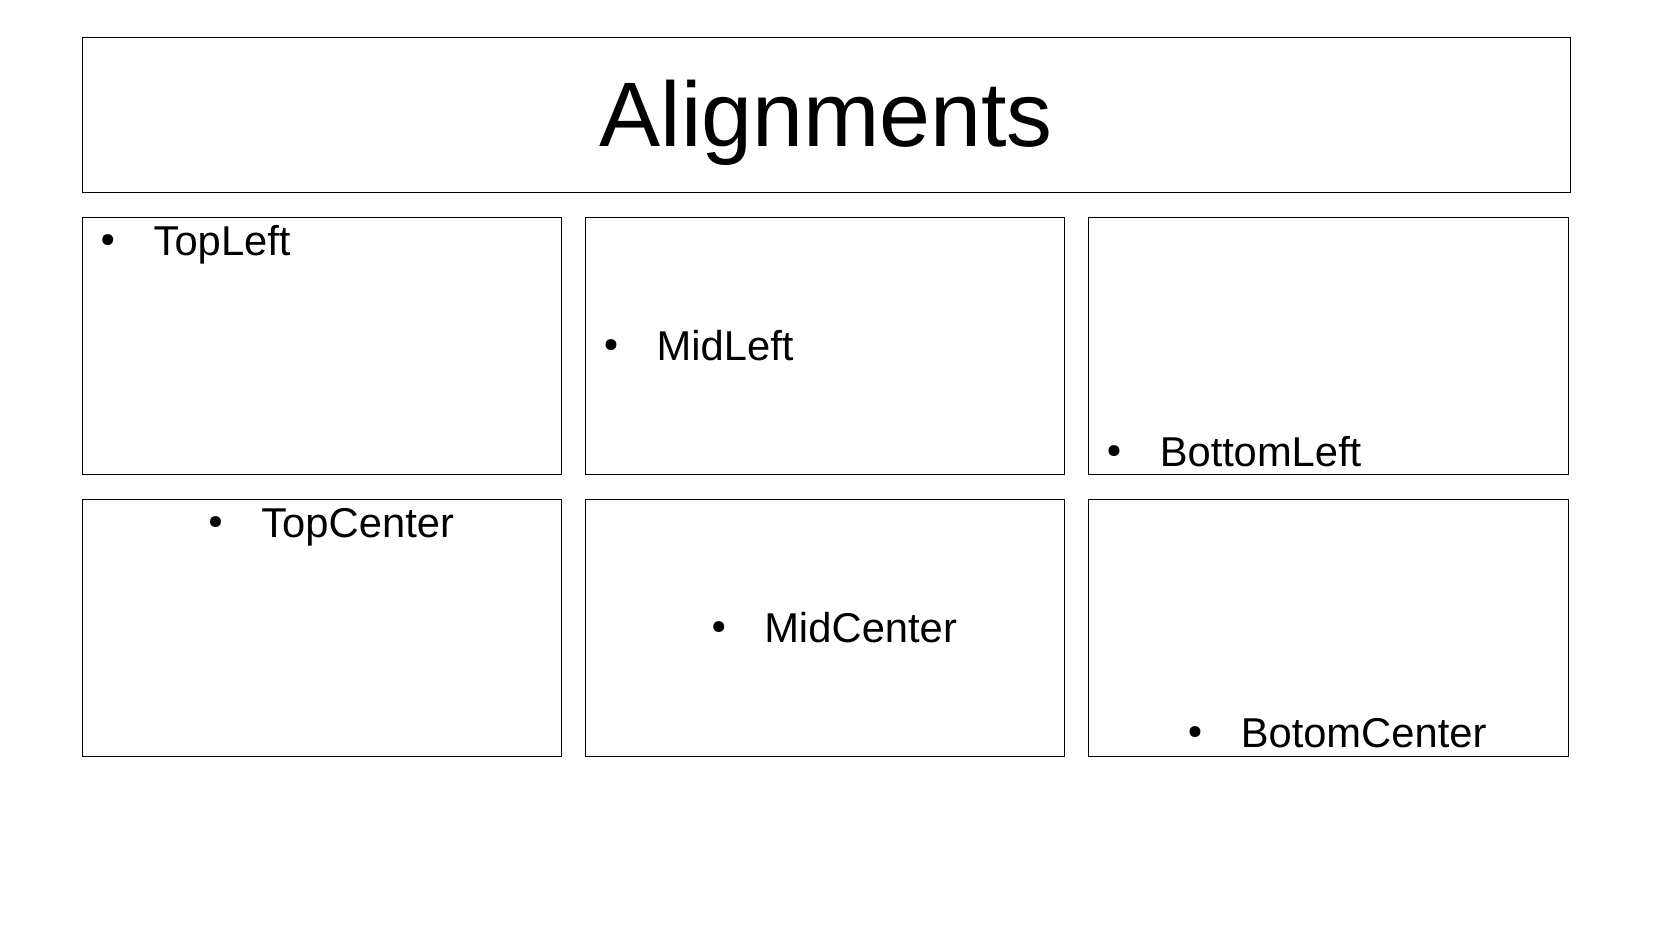

# Alignments
TopLeft
MidLeft
BottomLeft
TopCenter
MidCenter
BotomCenter